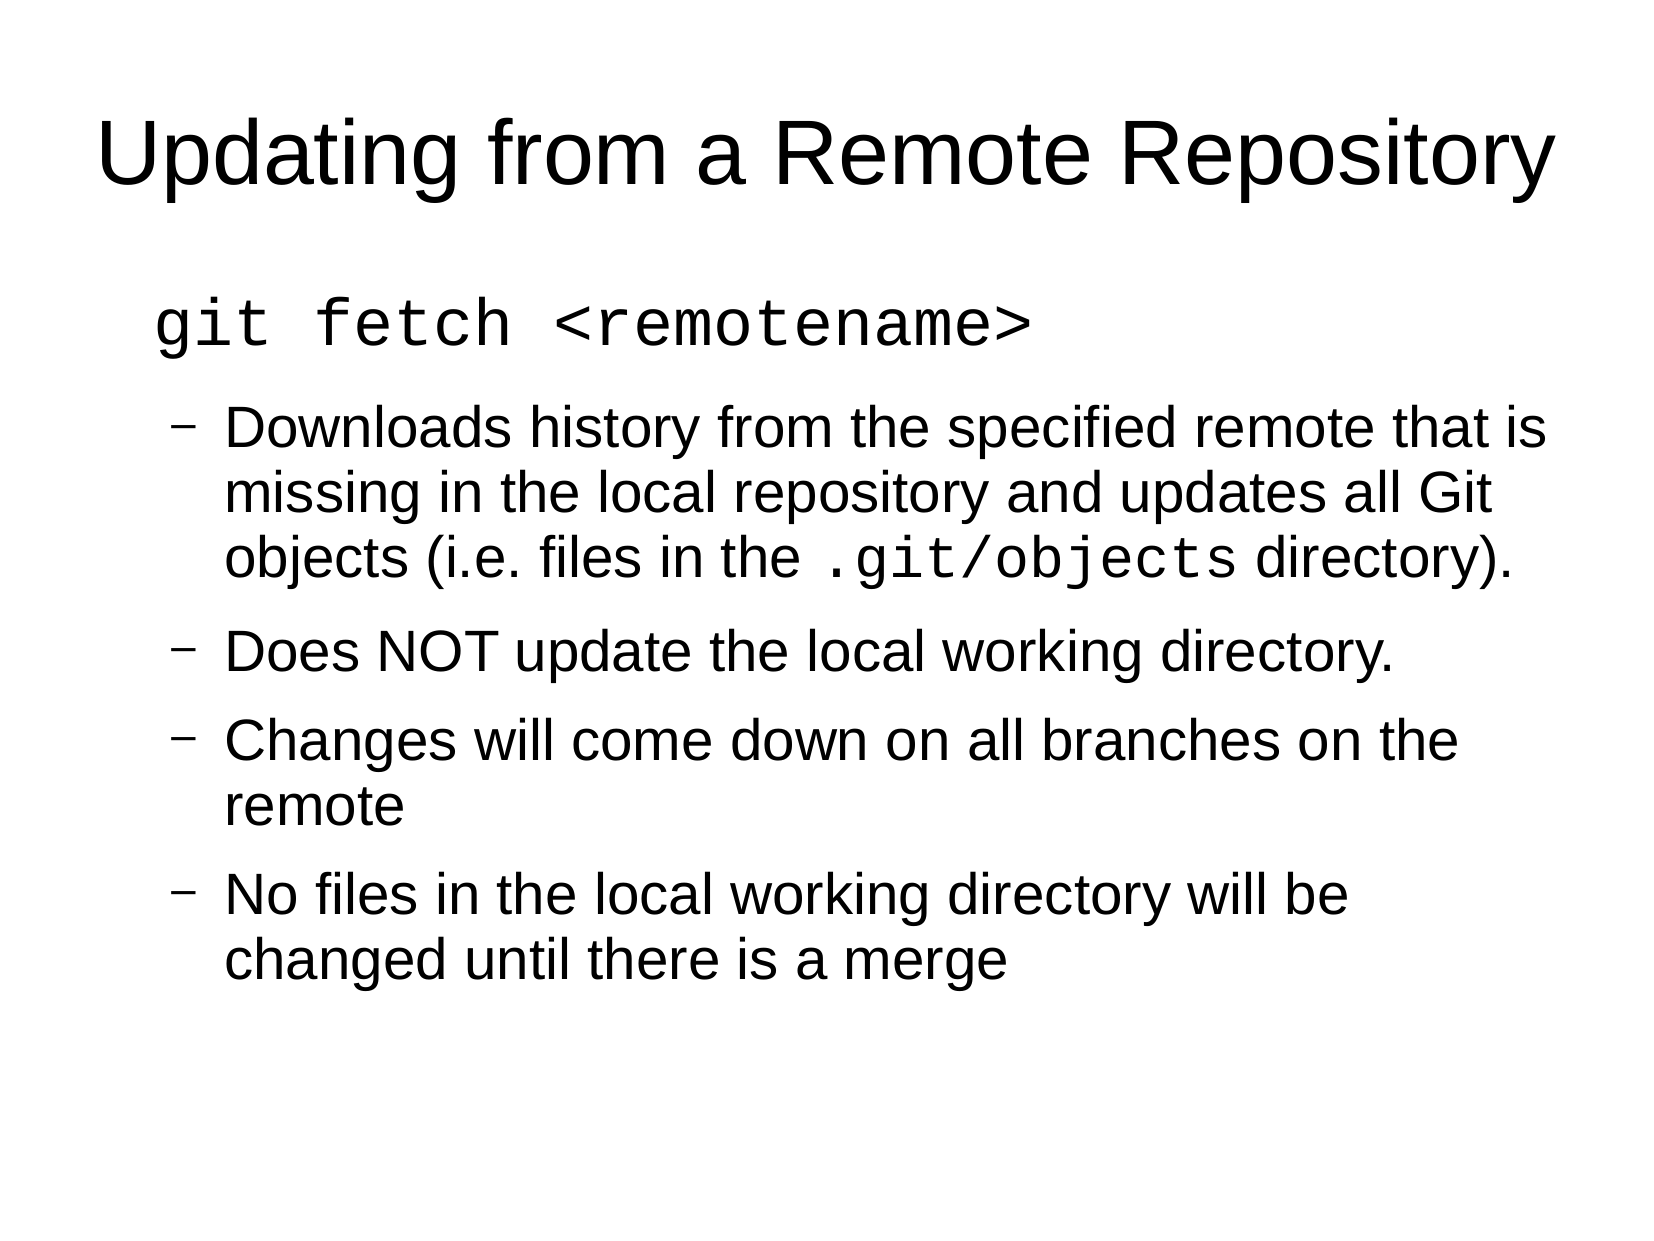

# Updating from a Remote Repository
git fetch <remotename>
Downloads history from the specified remote that is missing in the local repository and updates all Git objects (i.e. files in the .git/objects directory).
Does NOT update the local working directory.
Changes will come down on all branches on the remote
No files in the local working directory will be changed until there is a merge